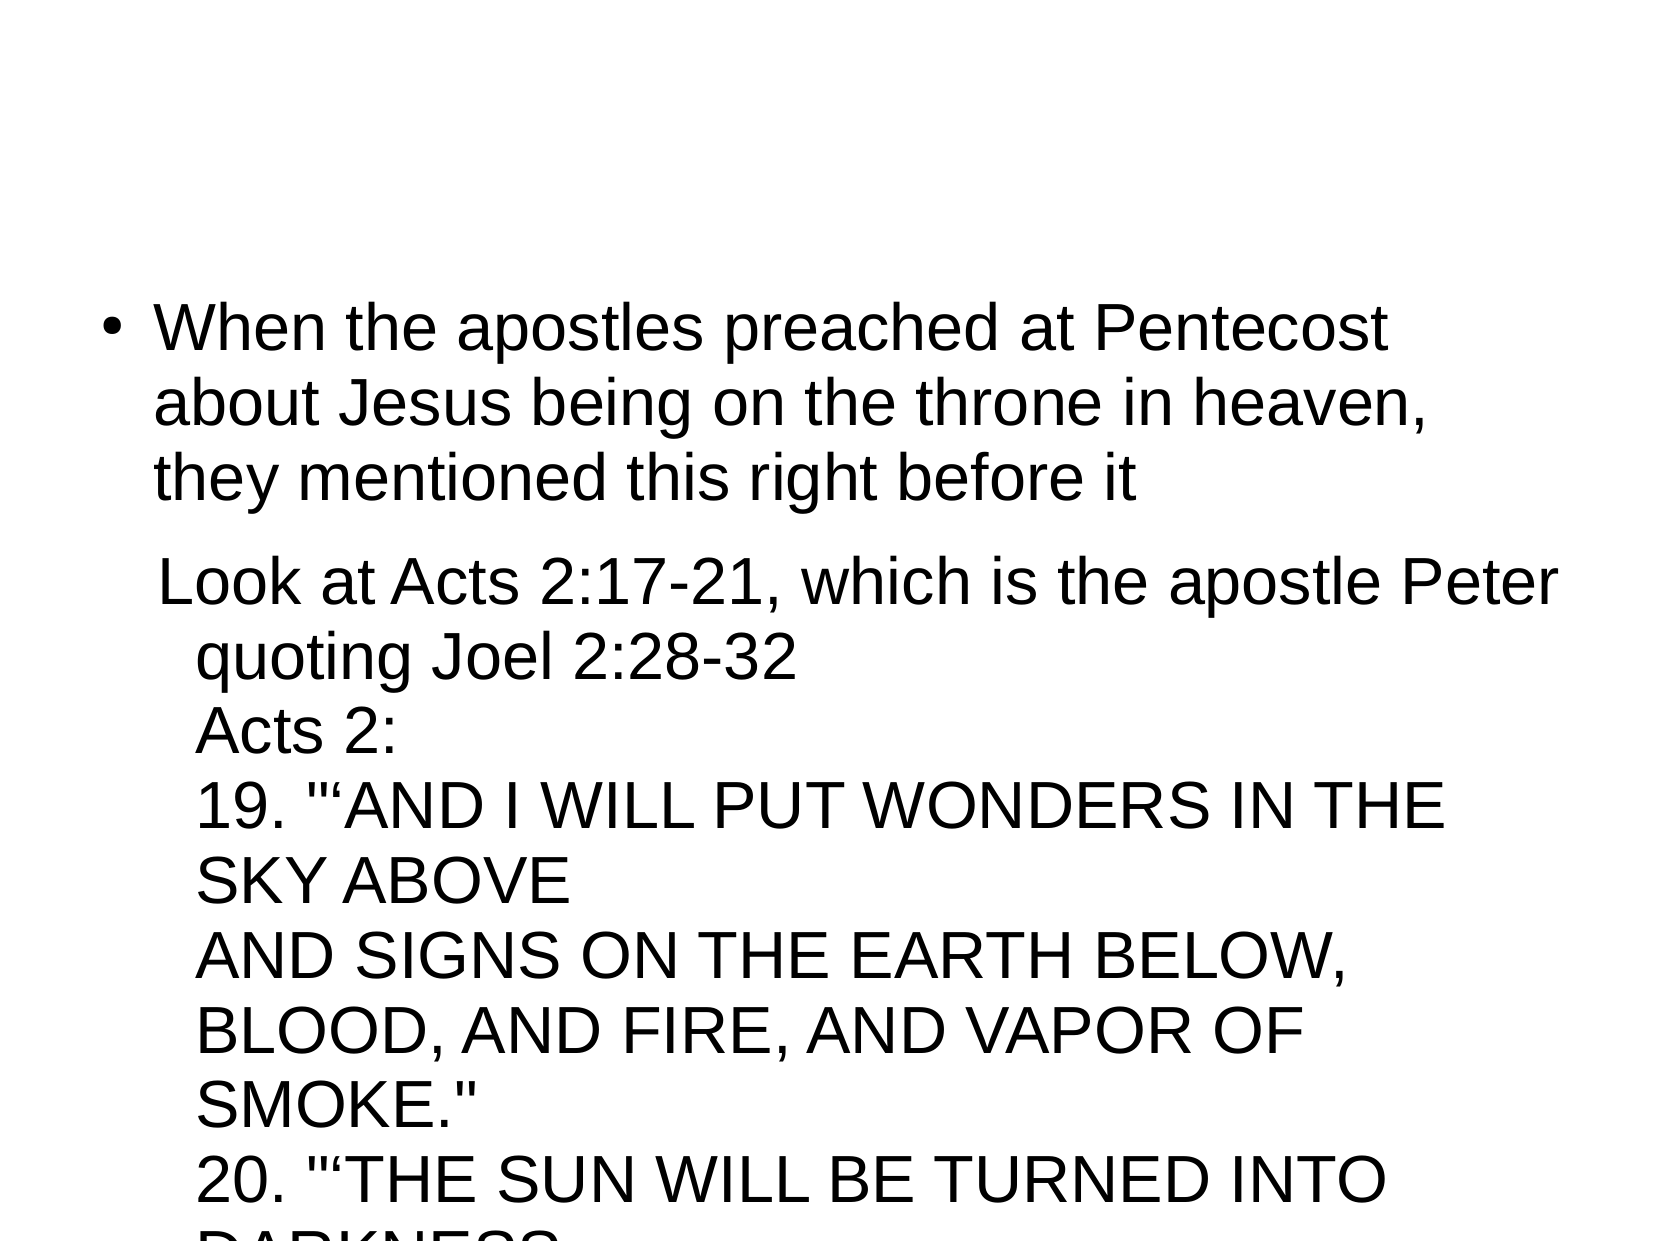

#
When the apostles preached at Pentecost about Jesus being on the throne in heaven, they mentioned this right before it
Look at Acts 2:17-21, which is the apostle Peter quoting Joel 2:28-32
Acts 2:
19. "‘AND I WILL PUT WONDERS IN THE SKY ABOVE
AND SIGNS ON THE EARTH BELOW,
BLOOD, AND FIRE, AND VAPOR OF SMOKE."
20. "‘THE SUN WILL BE TURNED INTO DARKNESS
AND THE MOON INTO BLOOD,
BEFORE THE GREAT AND AWESOME DAY OF THE [fn]LORD COMES."
21. "‘AND IT WILL BE THAT EVERYONE WHO CALLS ON THE NAME OF THE [fn]LORD WILL BE SAVED.’"